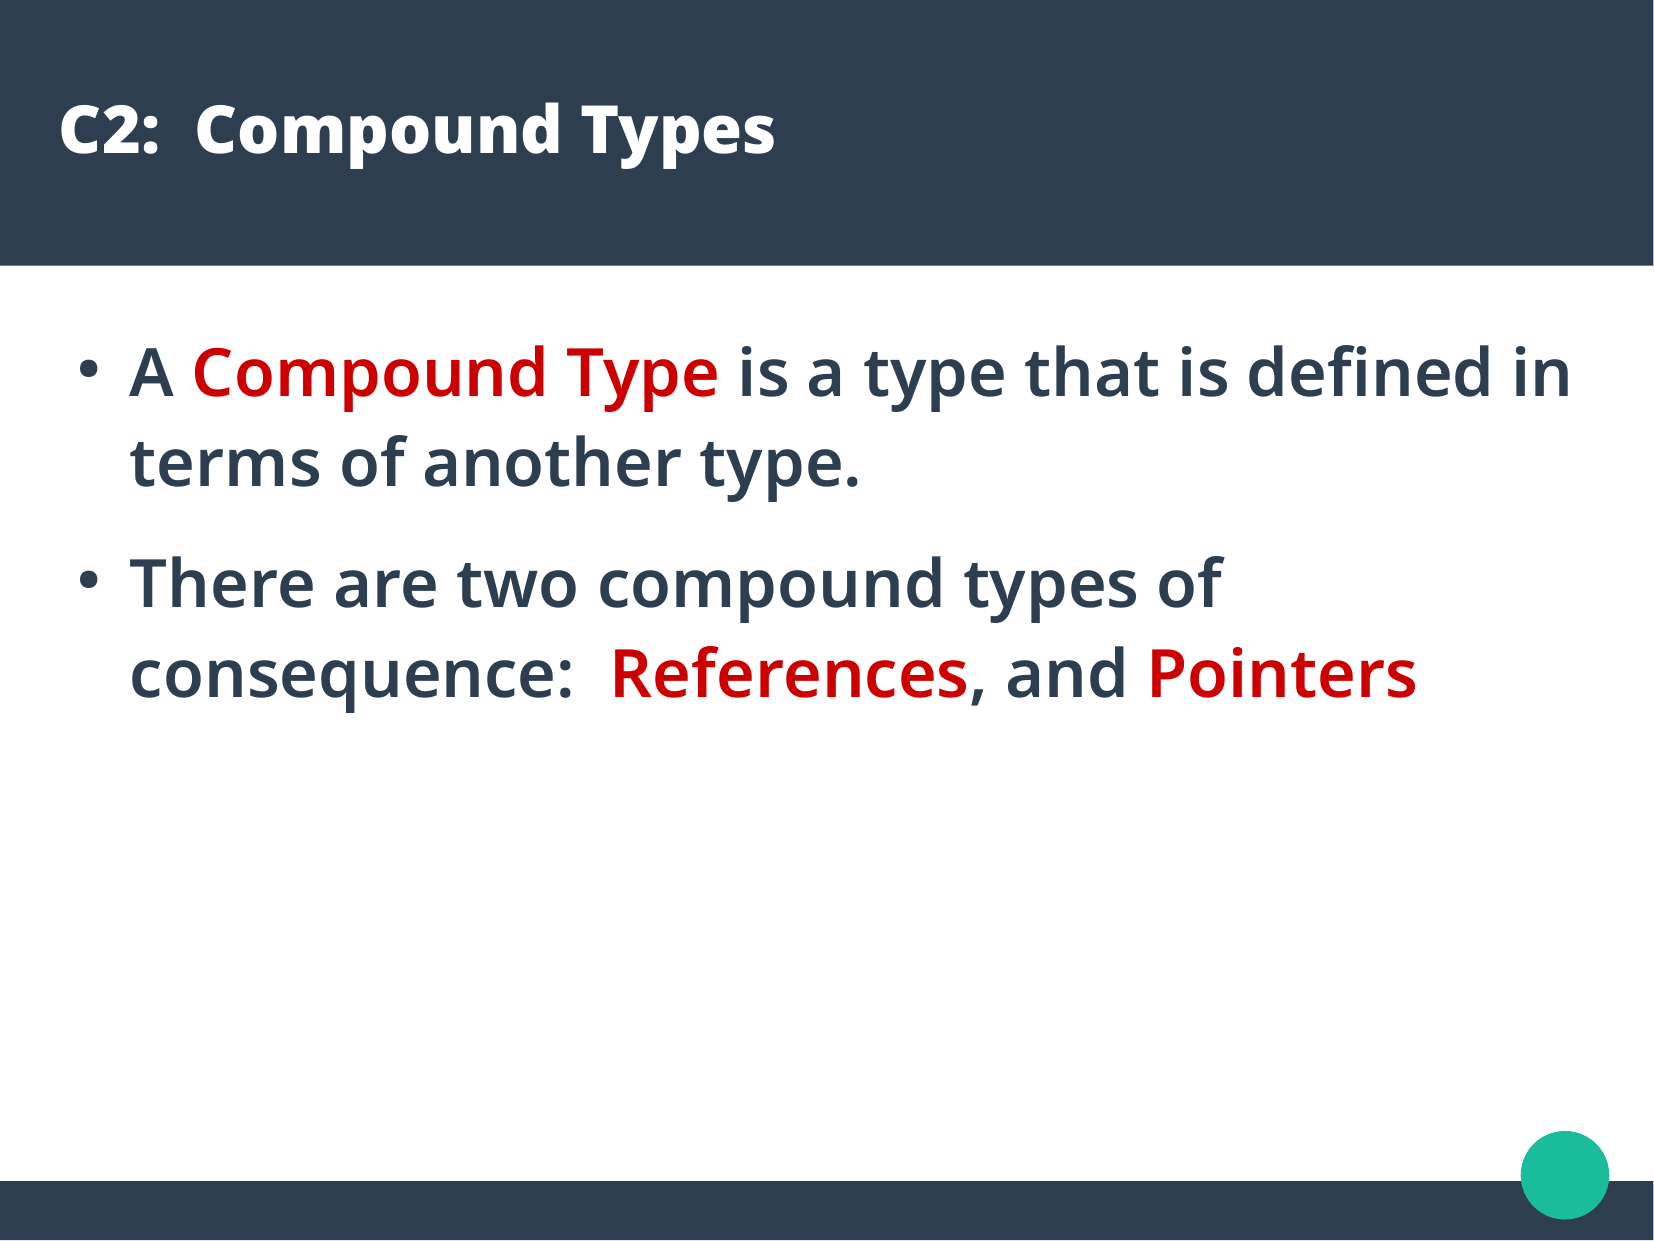

# C2: Compound Types
A Compound Type is a type that is defined in terms of another type.
There are two compound types of consequence: References, and Pointers